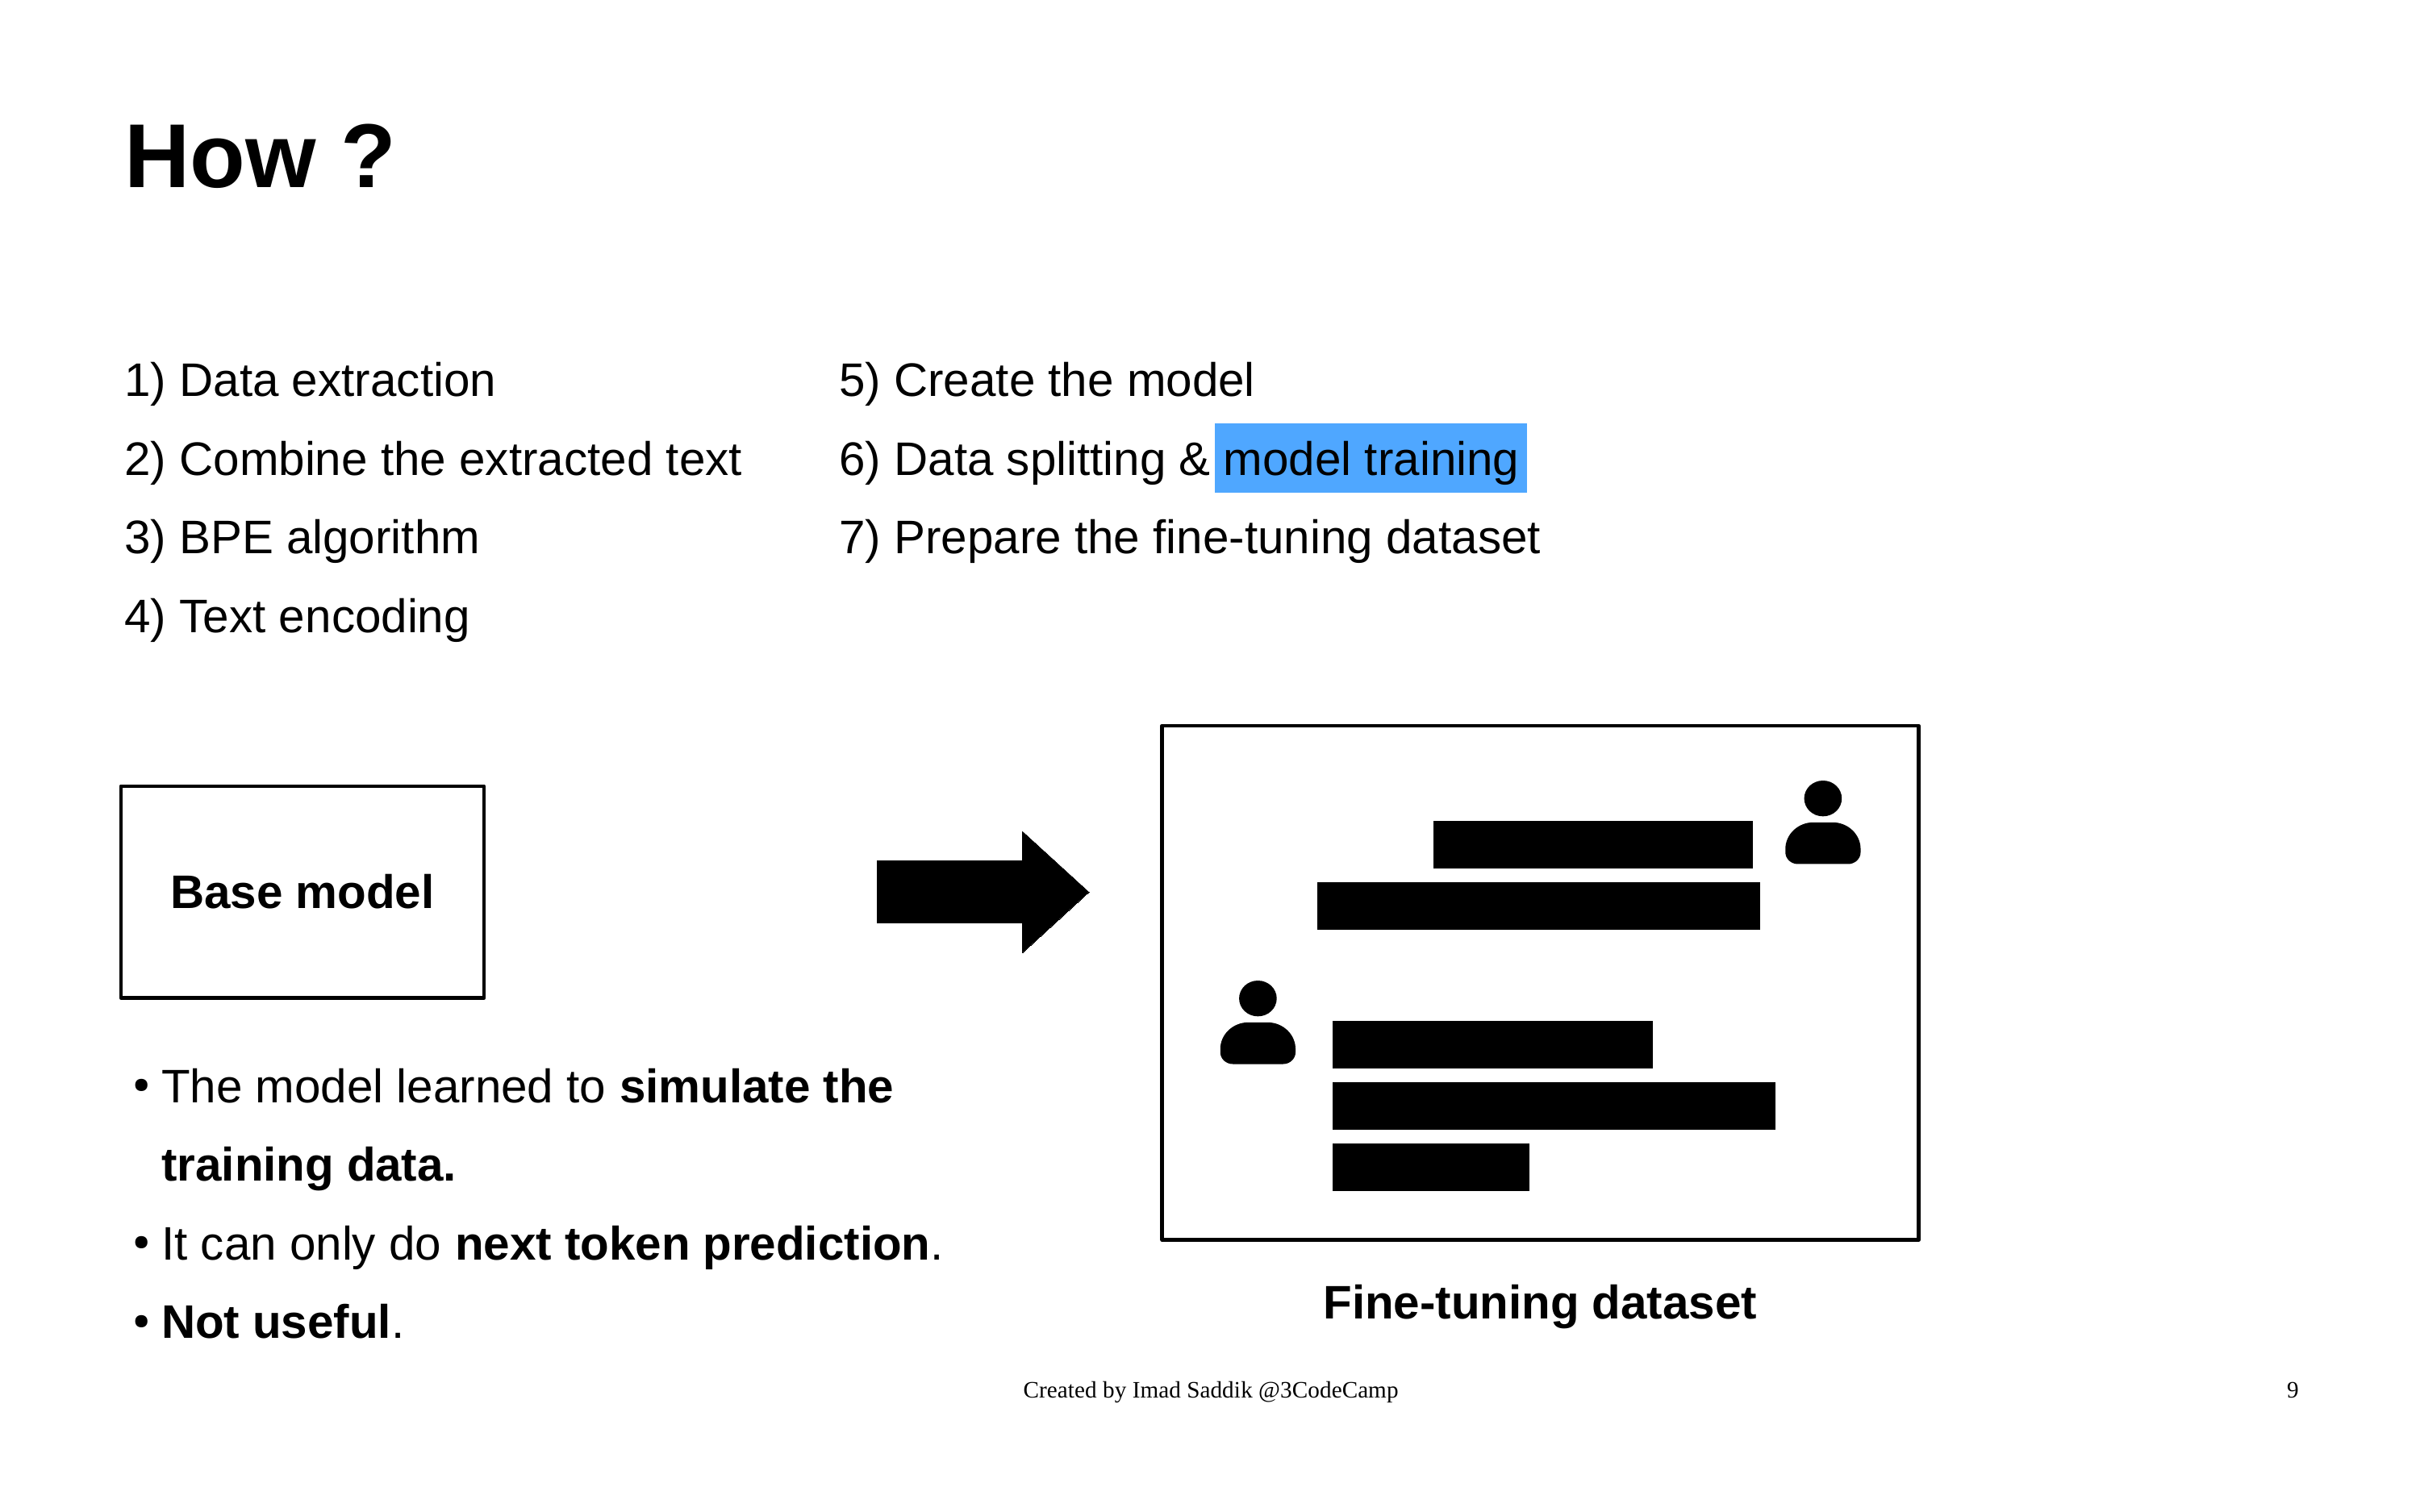

How ?
Data extraction
Combine the extracted text
BPE algorithm
Text encoding
Create the model
Data splitting & model training
Prepare the fine-tuning dataset
Base model
The model learned to simulate the training data.
It can only do next token prediction.
Not useful.
Fine-tuning dataset
Created by Imad Saddik @3CodeCamp
9